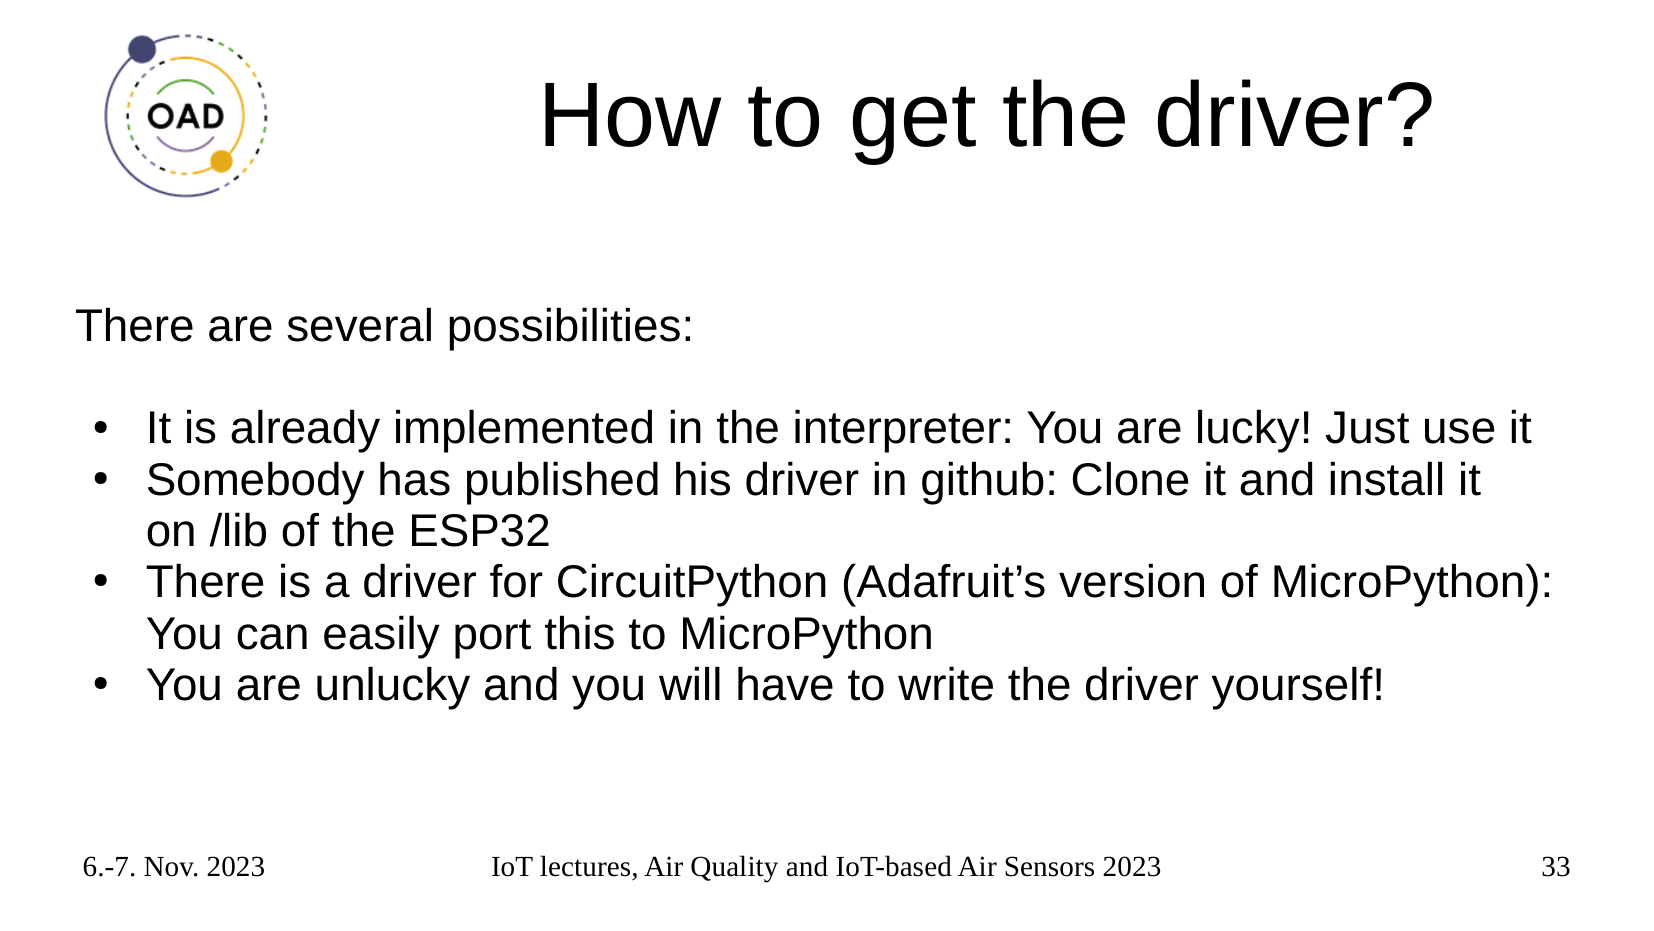

# How to get the driver?
There are several possibilities:
It is already implemented in the interpreter: You are lucky! Just use it
Somebody has published his driver in github: Clone it and install it on /lib of the ESP32
There is a driver for CircuitPython (Adafruit’s version of MicroPython):
You can easily port this to MicroPython
You are unlucky and you will have to write the driver yourself!
6.-7. Nov. 2023
IoT lectures, Air Quality and IoT-based Air Sensors 2023
33